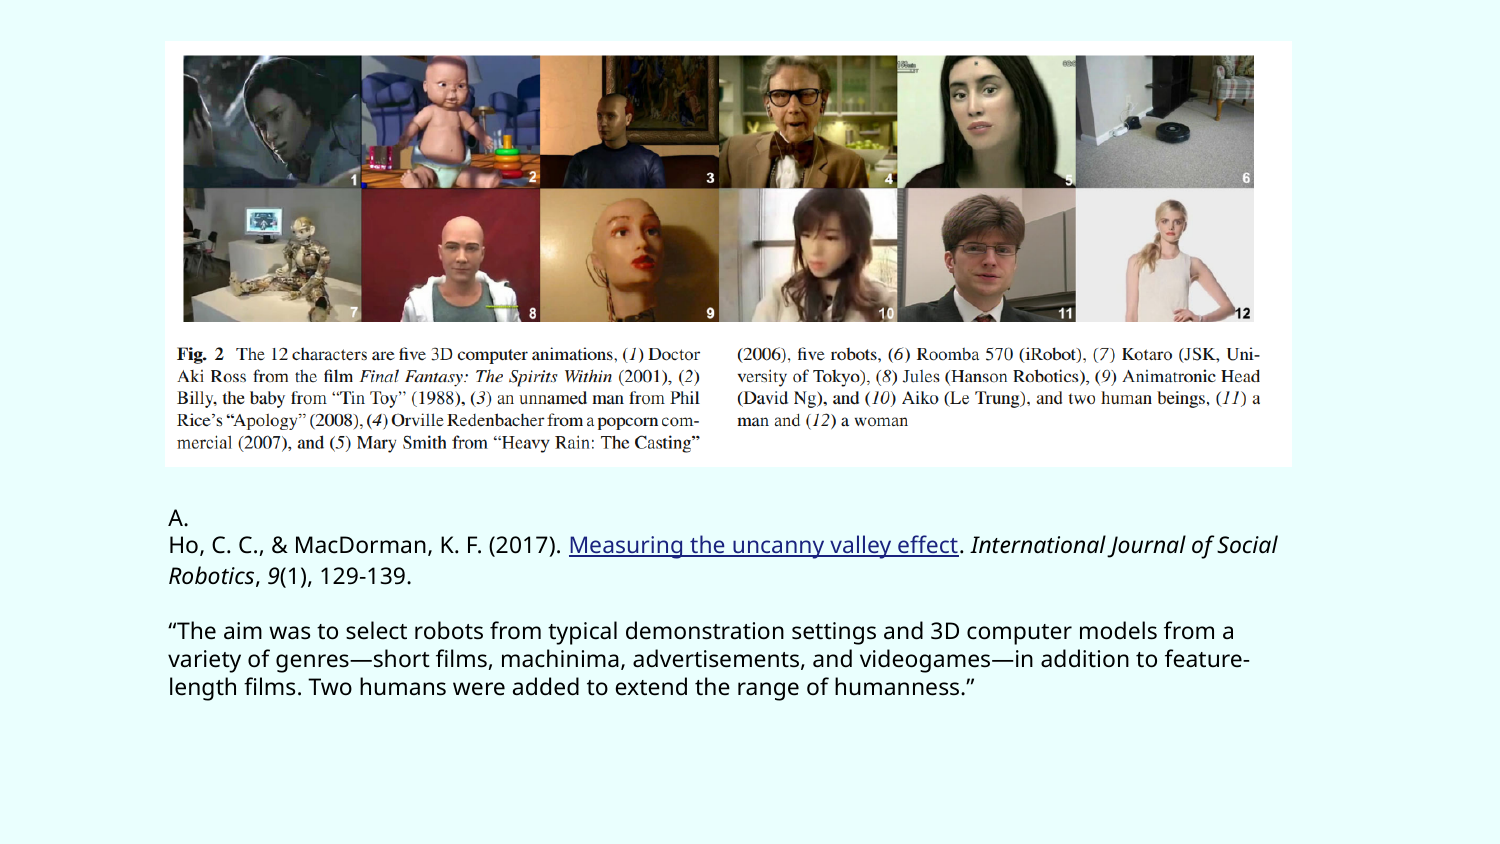

# A. Ho, C. C., & MacDorman, K. F. (2017). Measuring the uncanny valley effect. International Journal of Social Robotics, 9(1), 129-139. “The aim was to select robots from typical demonstration settings and 3D computer models from a variety of genres—short films, machinima, advertisements, and videogames—in addition to feature-length films. Two humans were added to extend the range of humanness.”